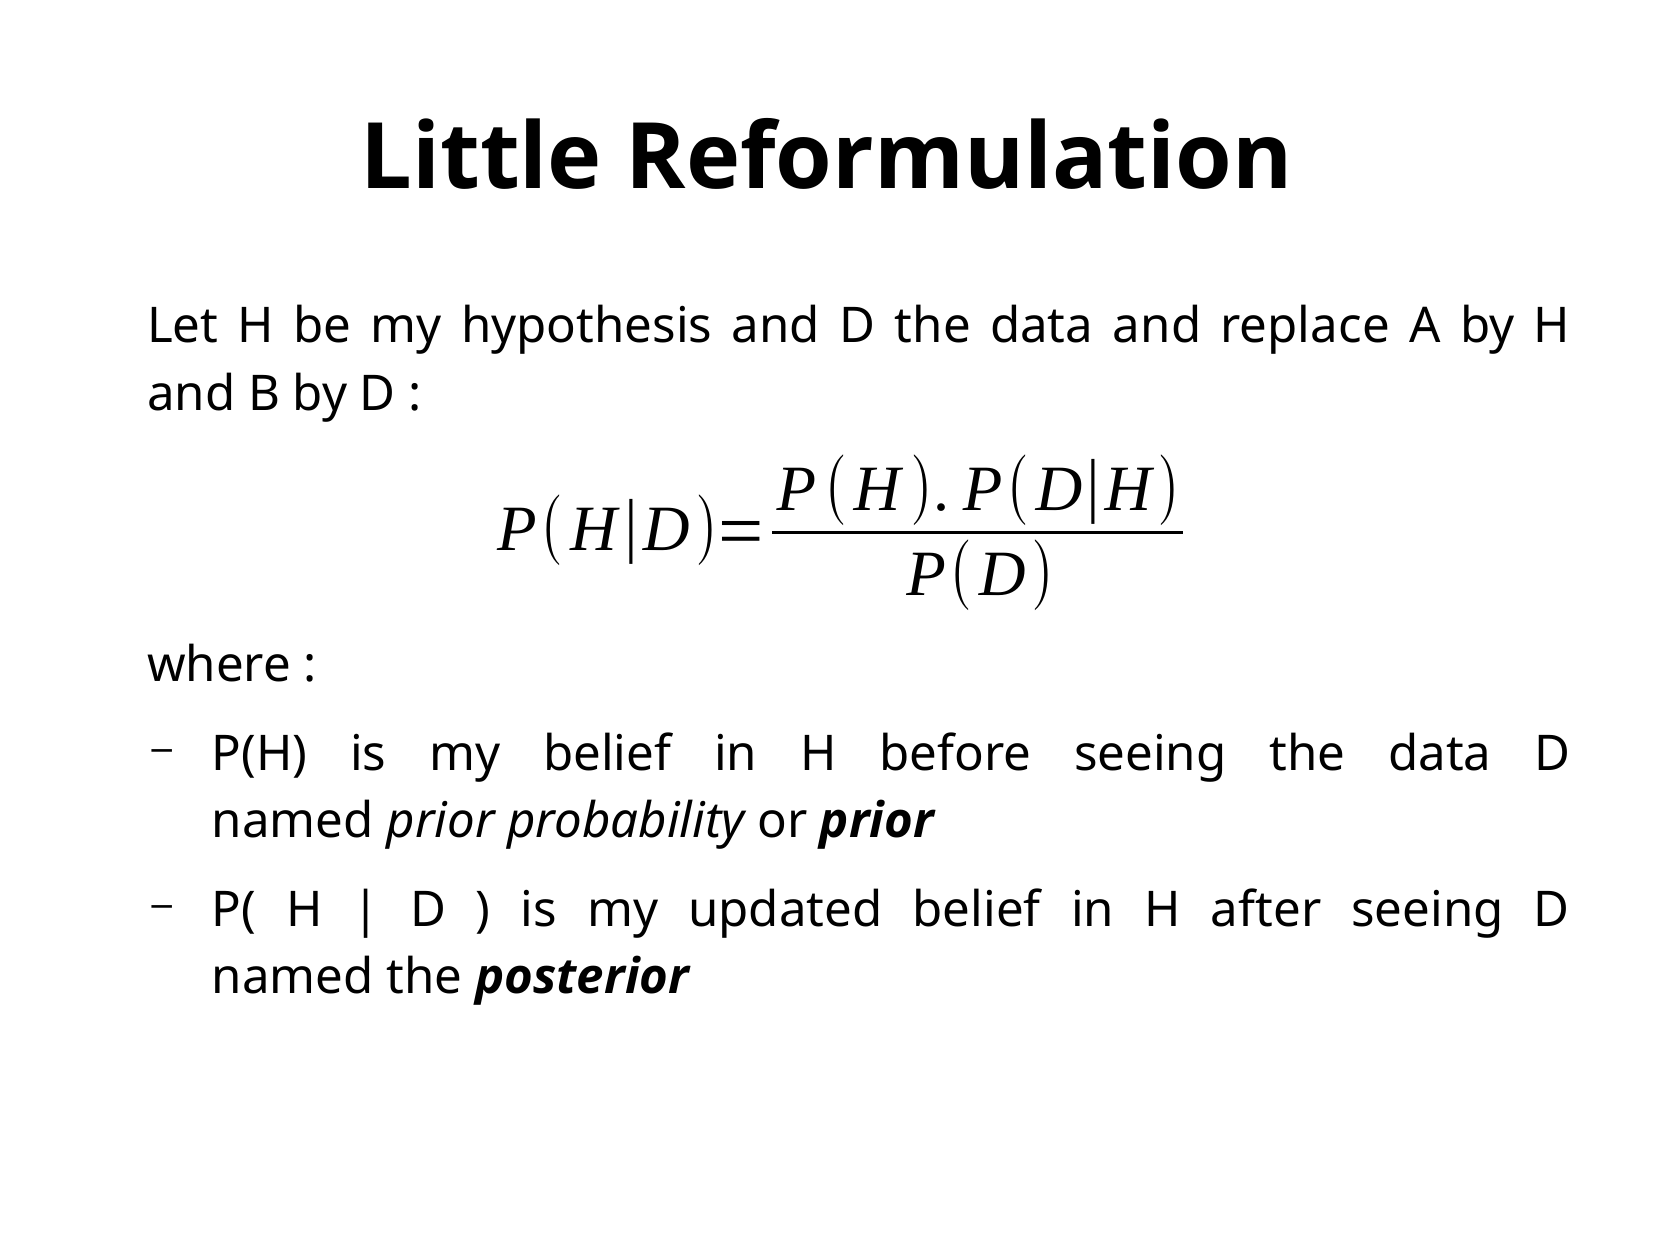

# Little Reformulation
Let H be my hypothesis and D the data and replace A by H and B by D :
where :
P(H) is my belief in H before seeing the data D
named prior probability or prior
P( H | D ) is my updated belief in H after seeing D
named the posterior